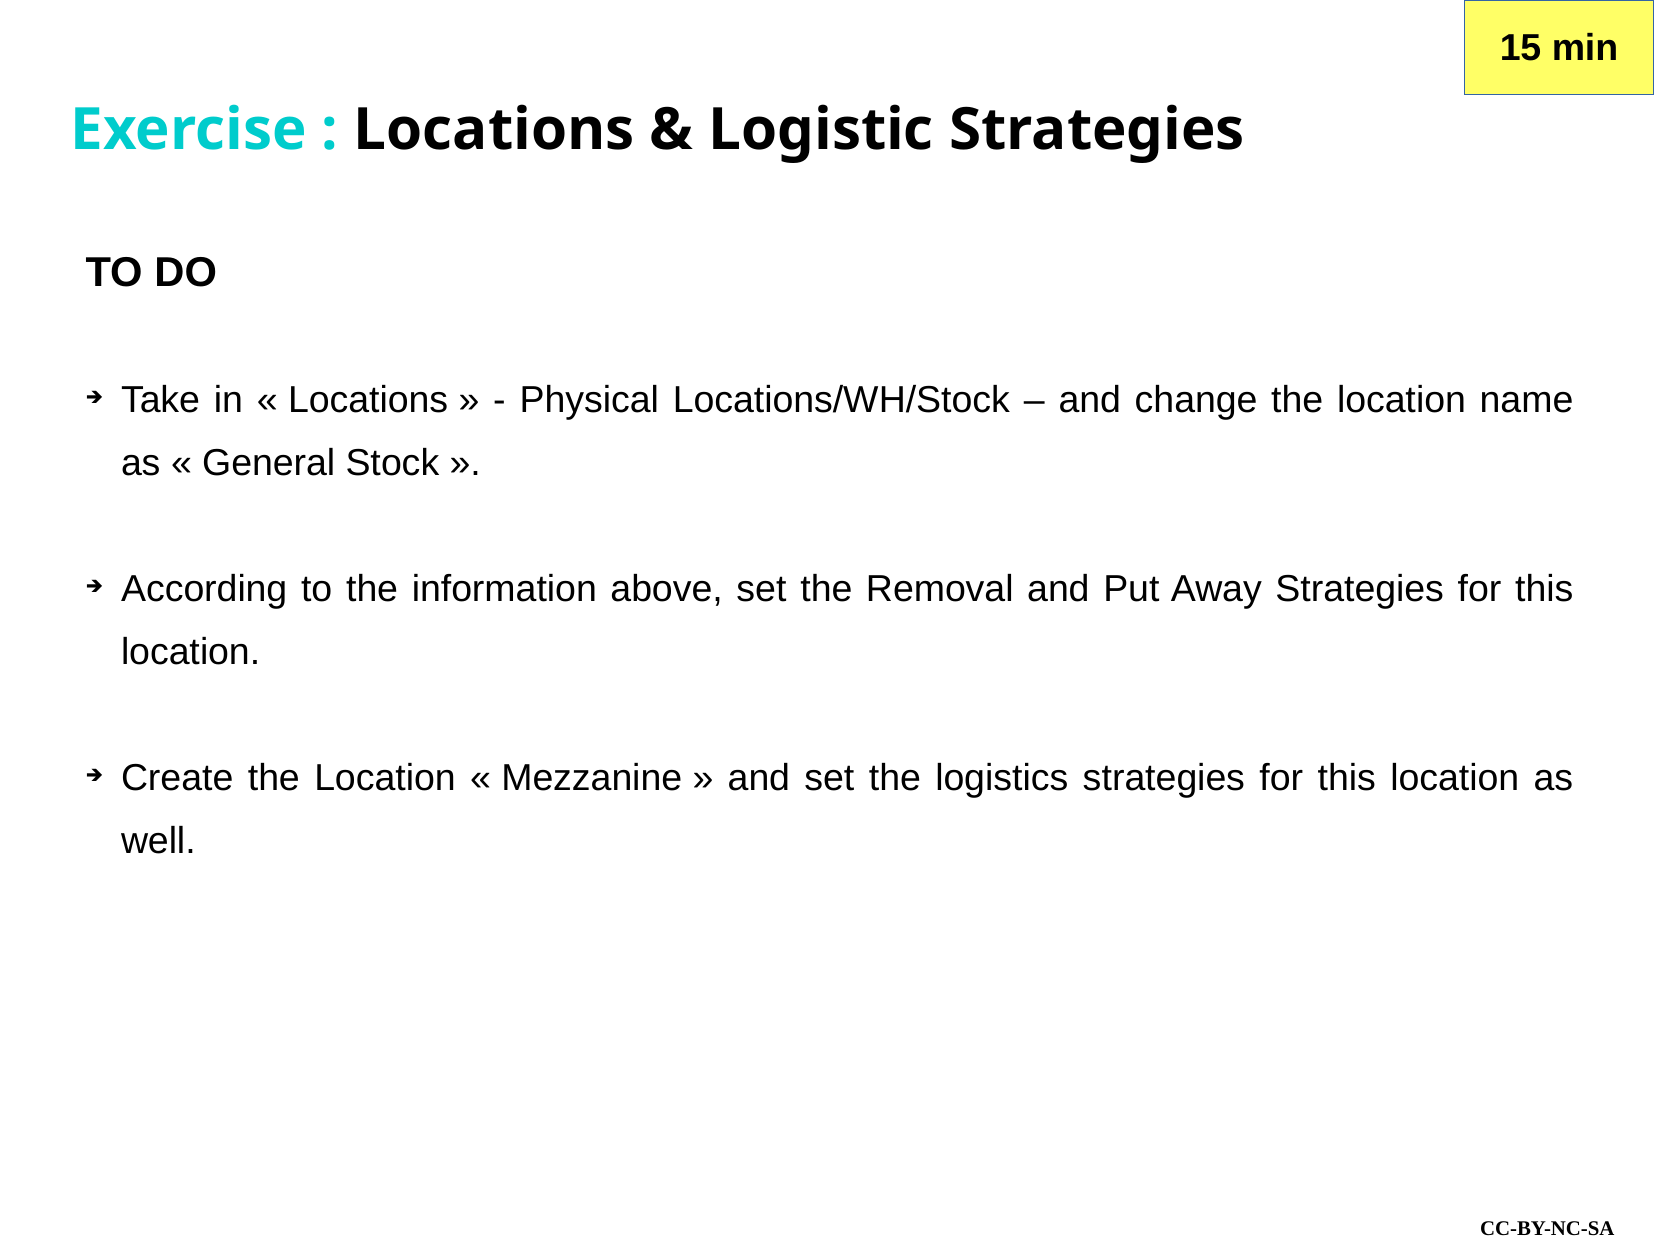

15 min
# Exercise : Locations & Logistic Strategies
TO DO
Take in « Locations » - Physical Locations/WH/Stock – and change the location name as « General Stock ».
According to the information above, set the Removal and Put Away Strategies for this location.
Create the Location « Mezzanine » and set the logistics strategies for this location as well.